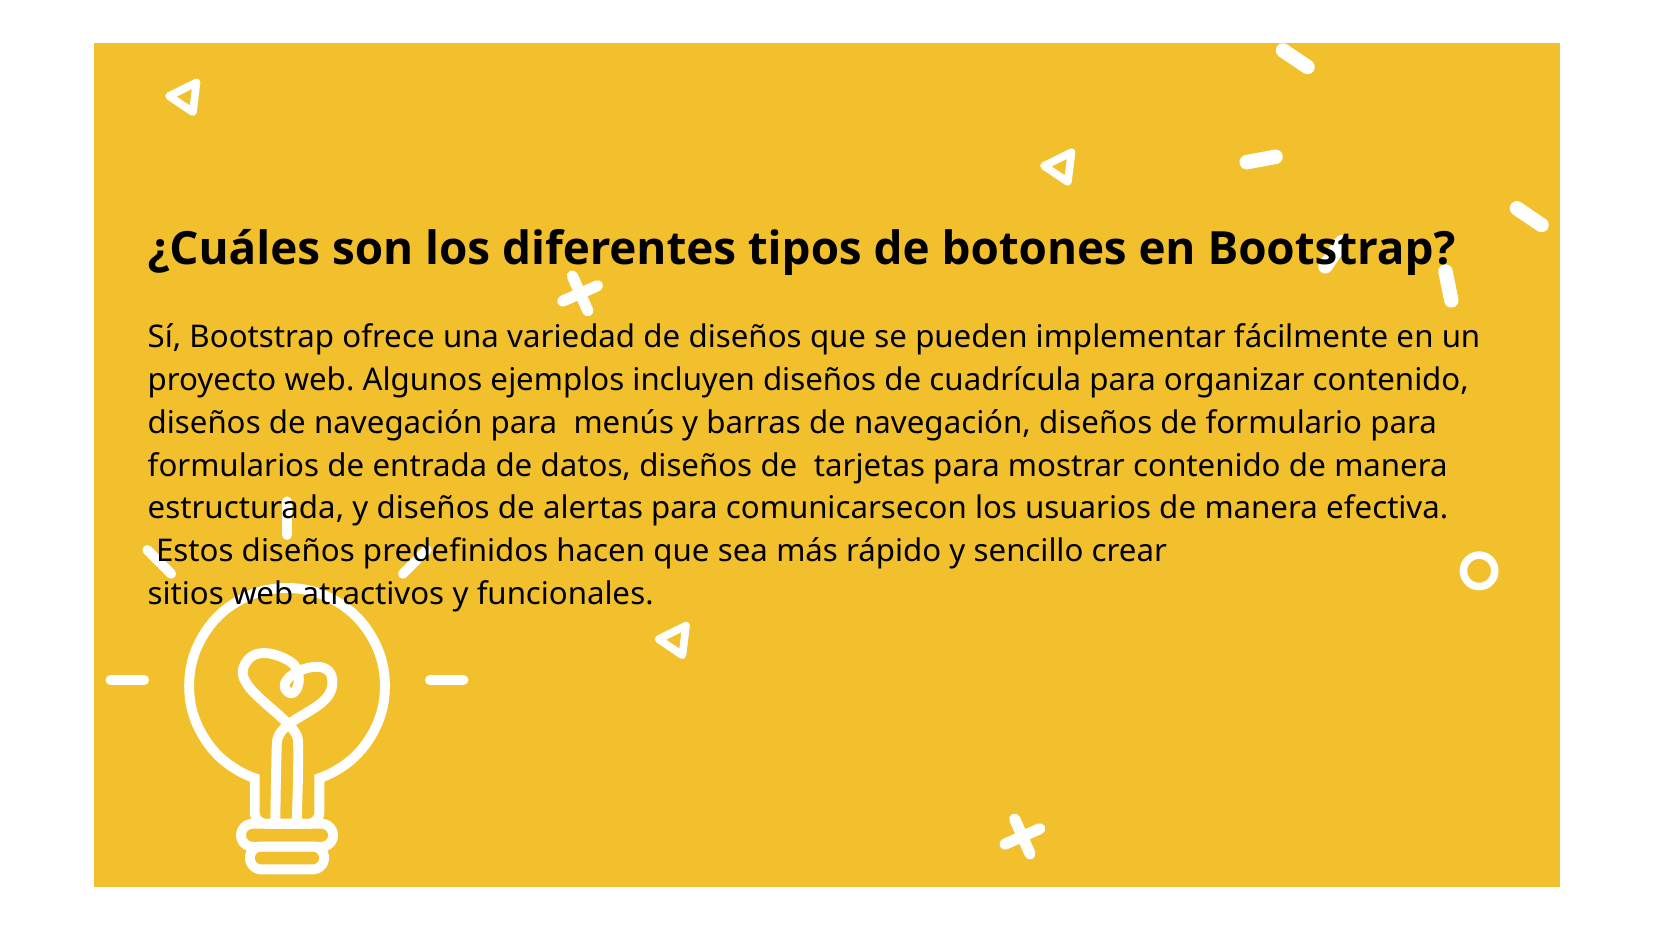

# ¿Cuáles son los diferentes tipos de botones en Bootstrap? Sí, Bootstrap ofrece una variedad de diseños que se pueden implementar fácilmente en un proyecto web. Algunos ejemplos incluyen diseños de cuadrícula para organizar contenido, diseños de navegación para menús y barras de navegación, diseños de formulario para formularios de entrada de datos, diseños de tarjetas para mostrar contenido de manera estructurada, y diseños de alertas para comunicarsecon los usuarios de manera efectiva. Estos diseños predefinidos hacen que sea más rápido y sencillo crear sitios web atractivos y funcionales.